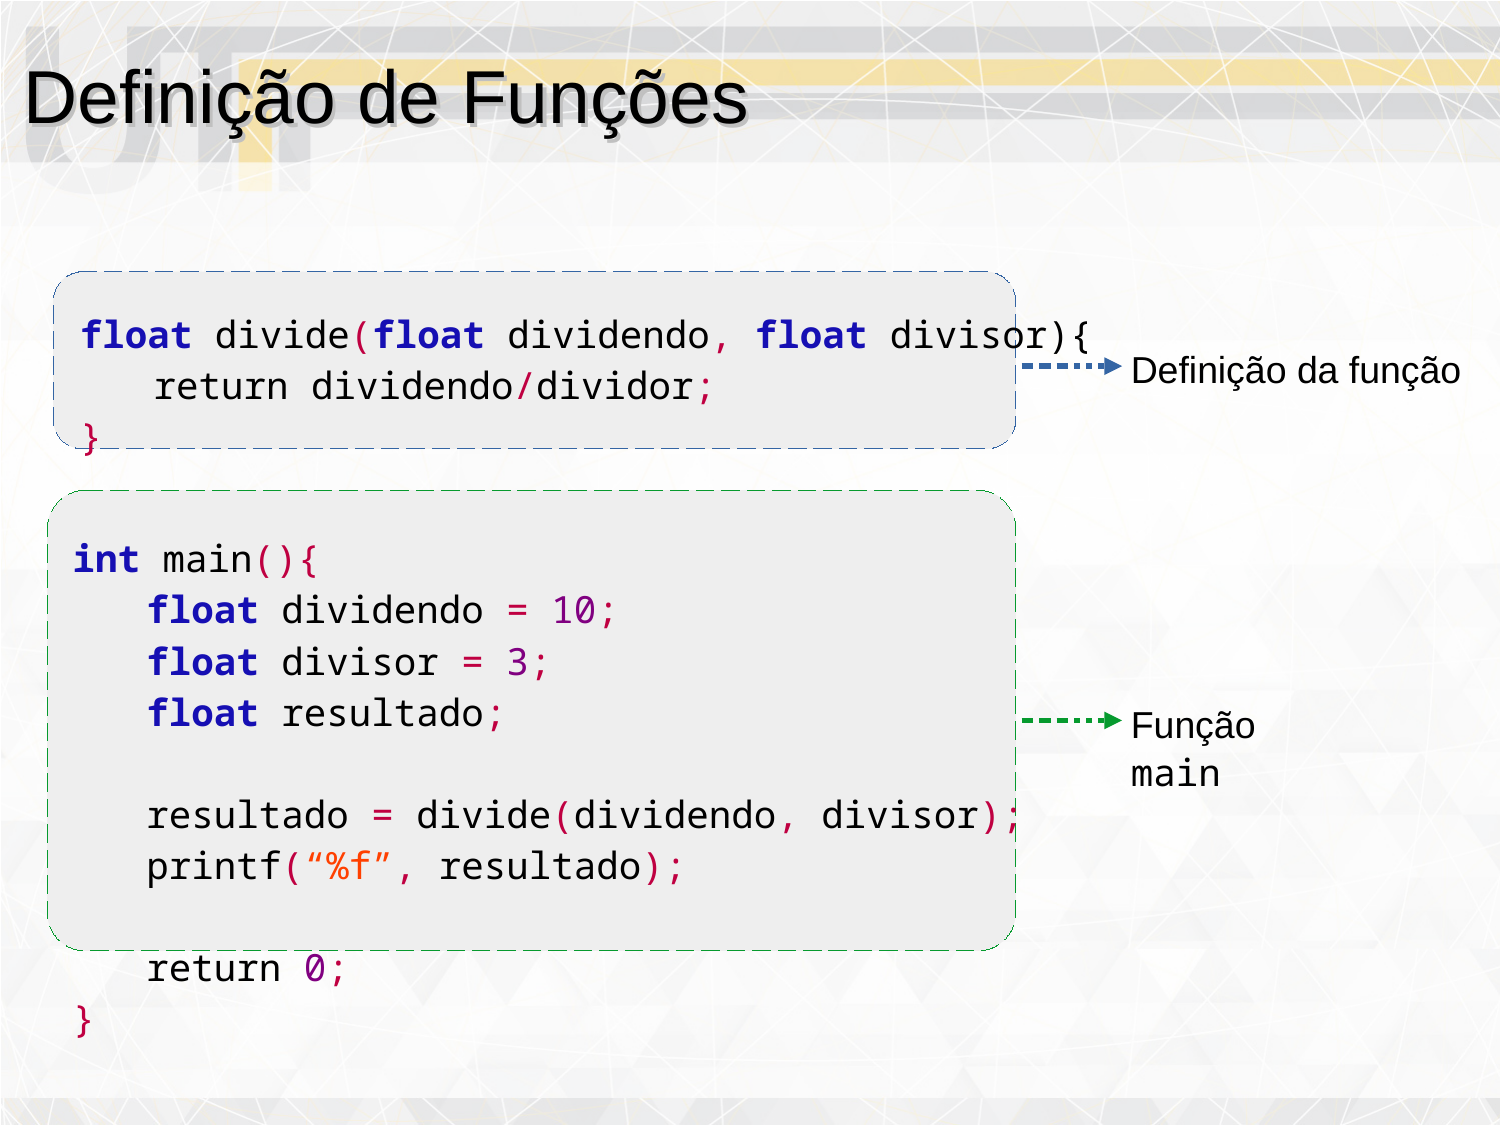

# Definição de Funções
float divide(float dividendo, float divisor){
	return dividendo/dividor;
}
Definição da função
int main(){
	float dividendo = 10;
	float divisor = 3;
	float resultado;
	resultado = divide(dividendo, divisor);
	printf(“%f”, resultado);
	return 0;
}
Função main